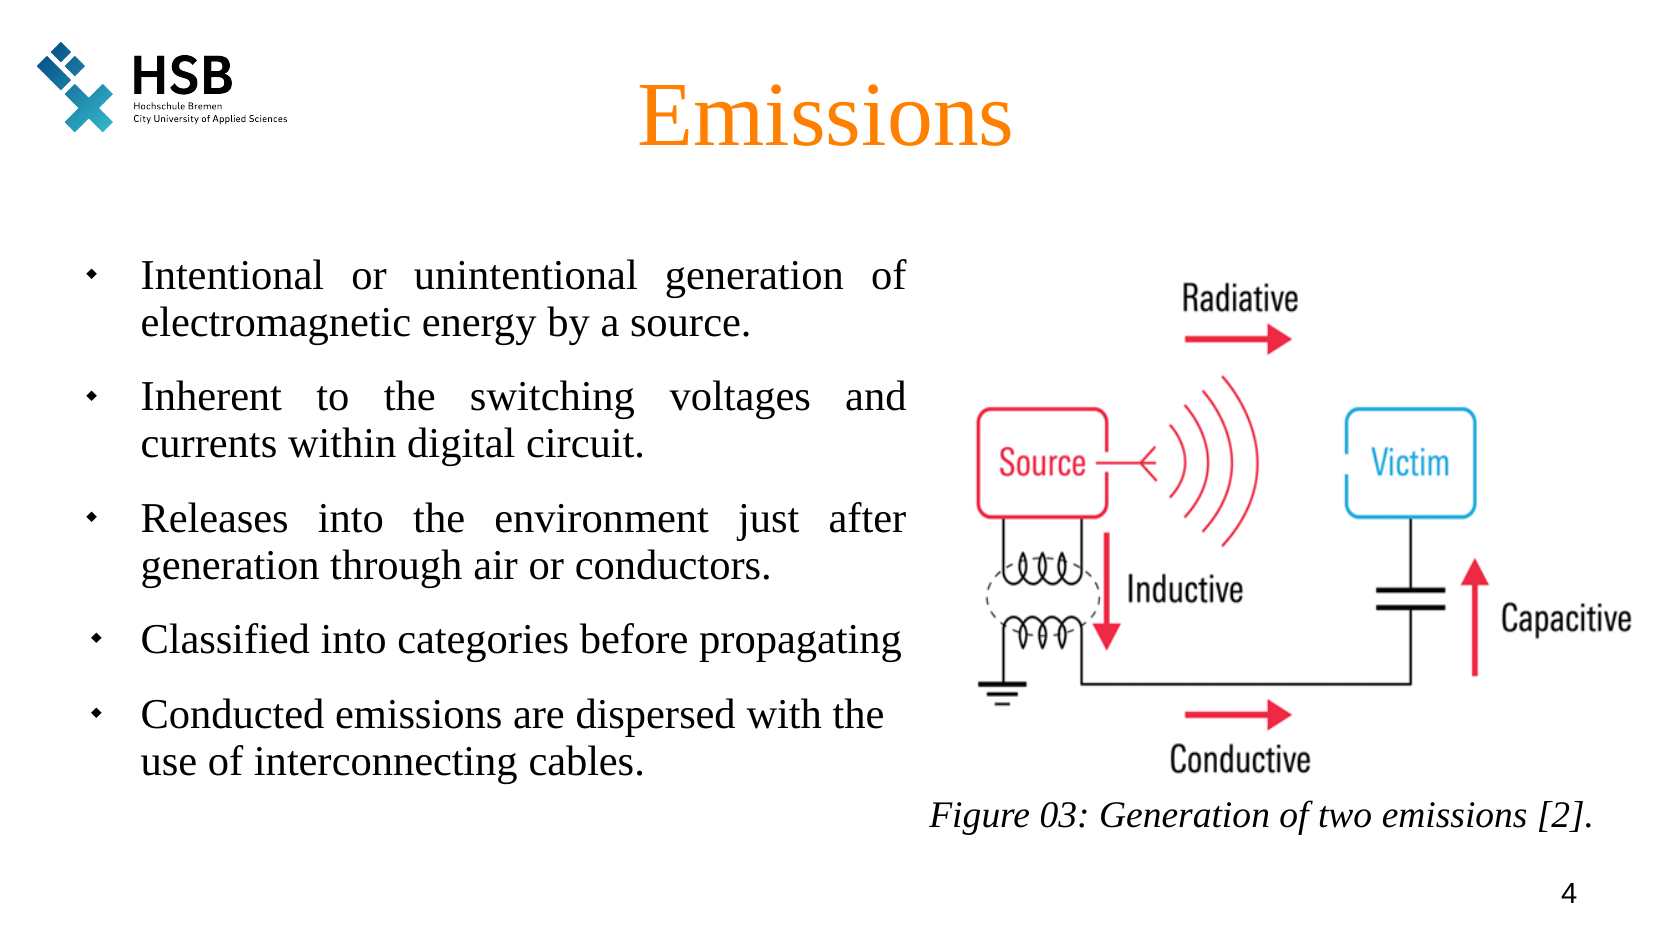

# Emissions
Intentional or unintentional generation of electromagnetic energy by a source.
Inherent to the switching voltages and currents within digital circuit.
Releases into the environment just after generation through air or conductors.
Classified into categories before propagating
Conducted emissions are dispersed with the use of interconnecting cables.
Figure 03: Generation of two emissions [2].